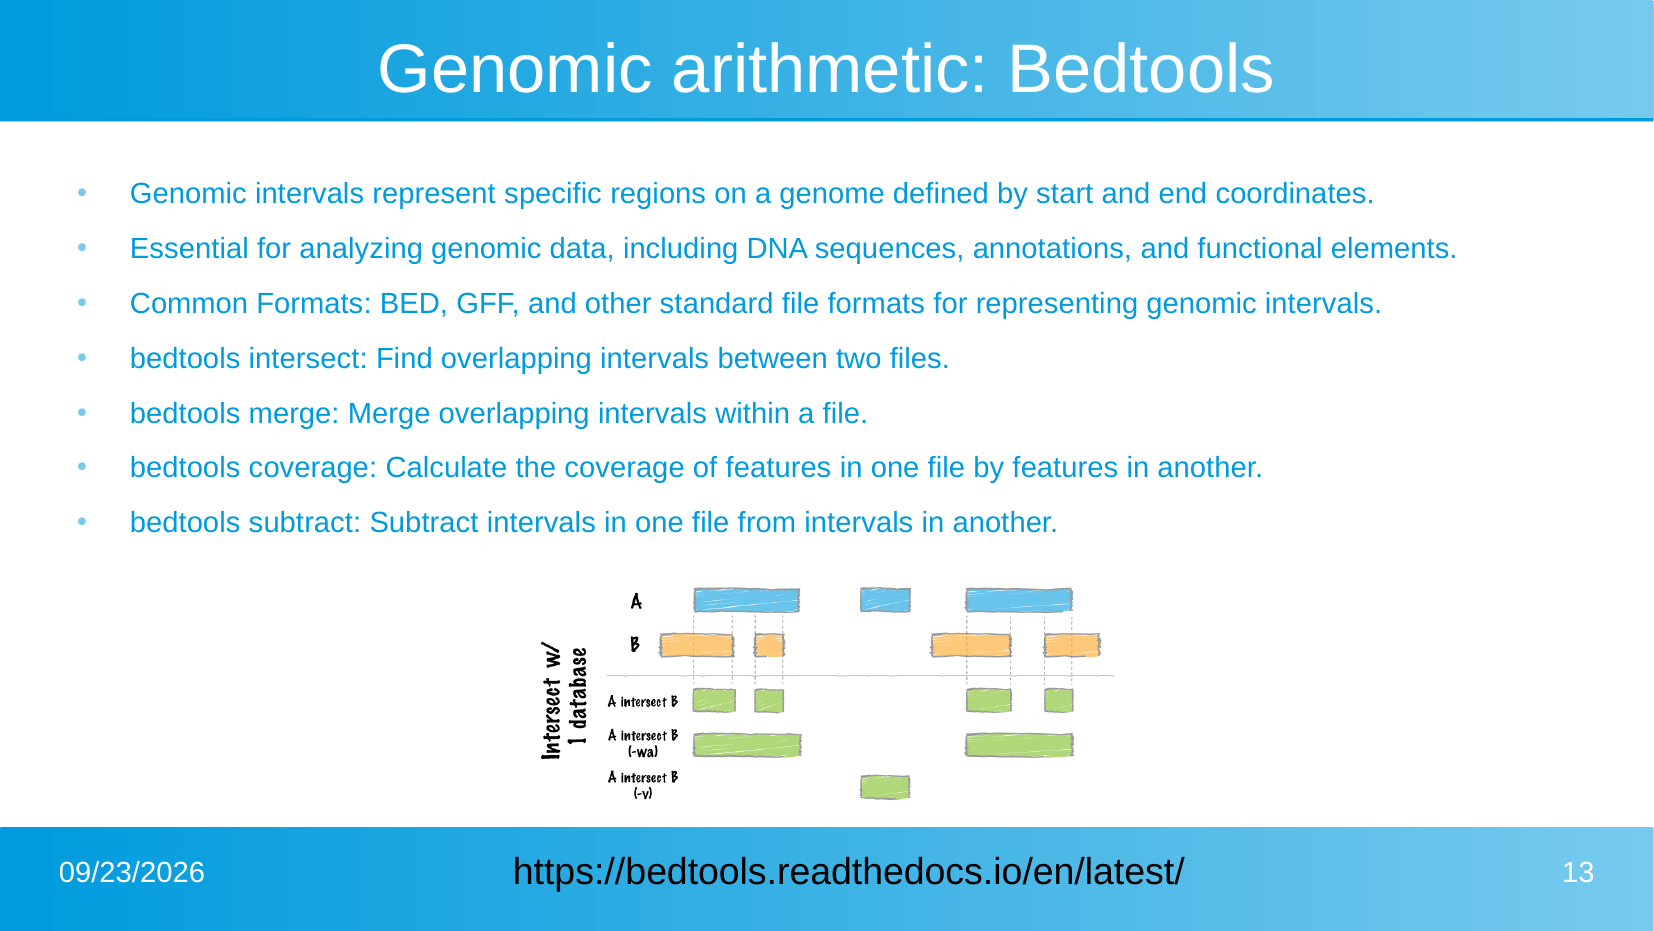

# Genomic arithmetic: Bedtools
Genomic intervals represent specific regions on a genome defined by start and end coordinates.
Essential for analyzing genomic data, including DNA sequences, annotations, and functional elements.
Common Formats: BED, GFF, and other standard file formats for representing genomic intervals.
bedtools intersect: Find overlapping intervals between two files.
bedtools merge: Merge overlapping intervals within a file.
bedtools coverage: Calculate the coverage of features in one file by features in another.
bedtools subtract: Subtract intervals in one file from intervals in another.
https://bedtools.readthedocs.io/en/latest/
13